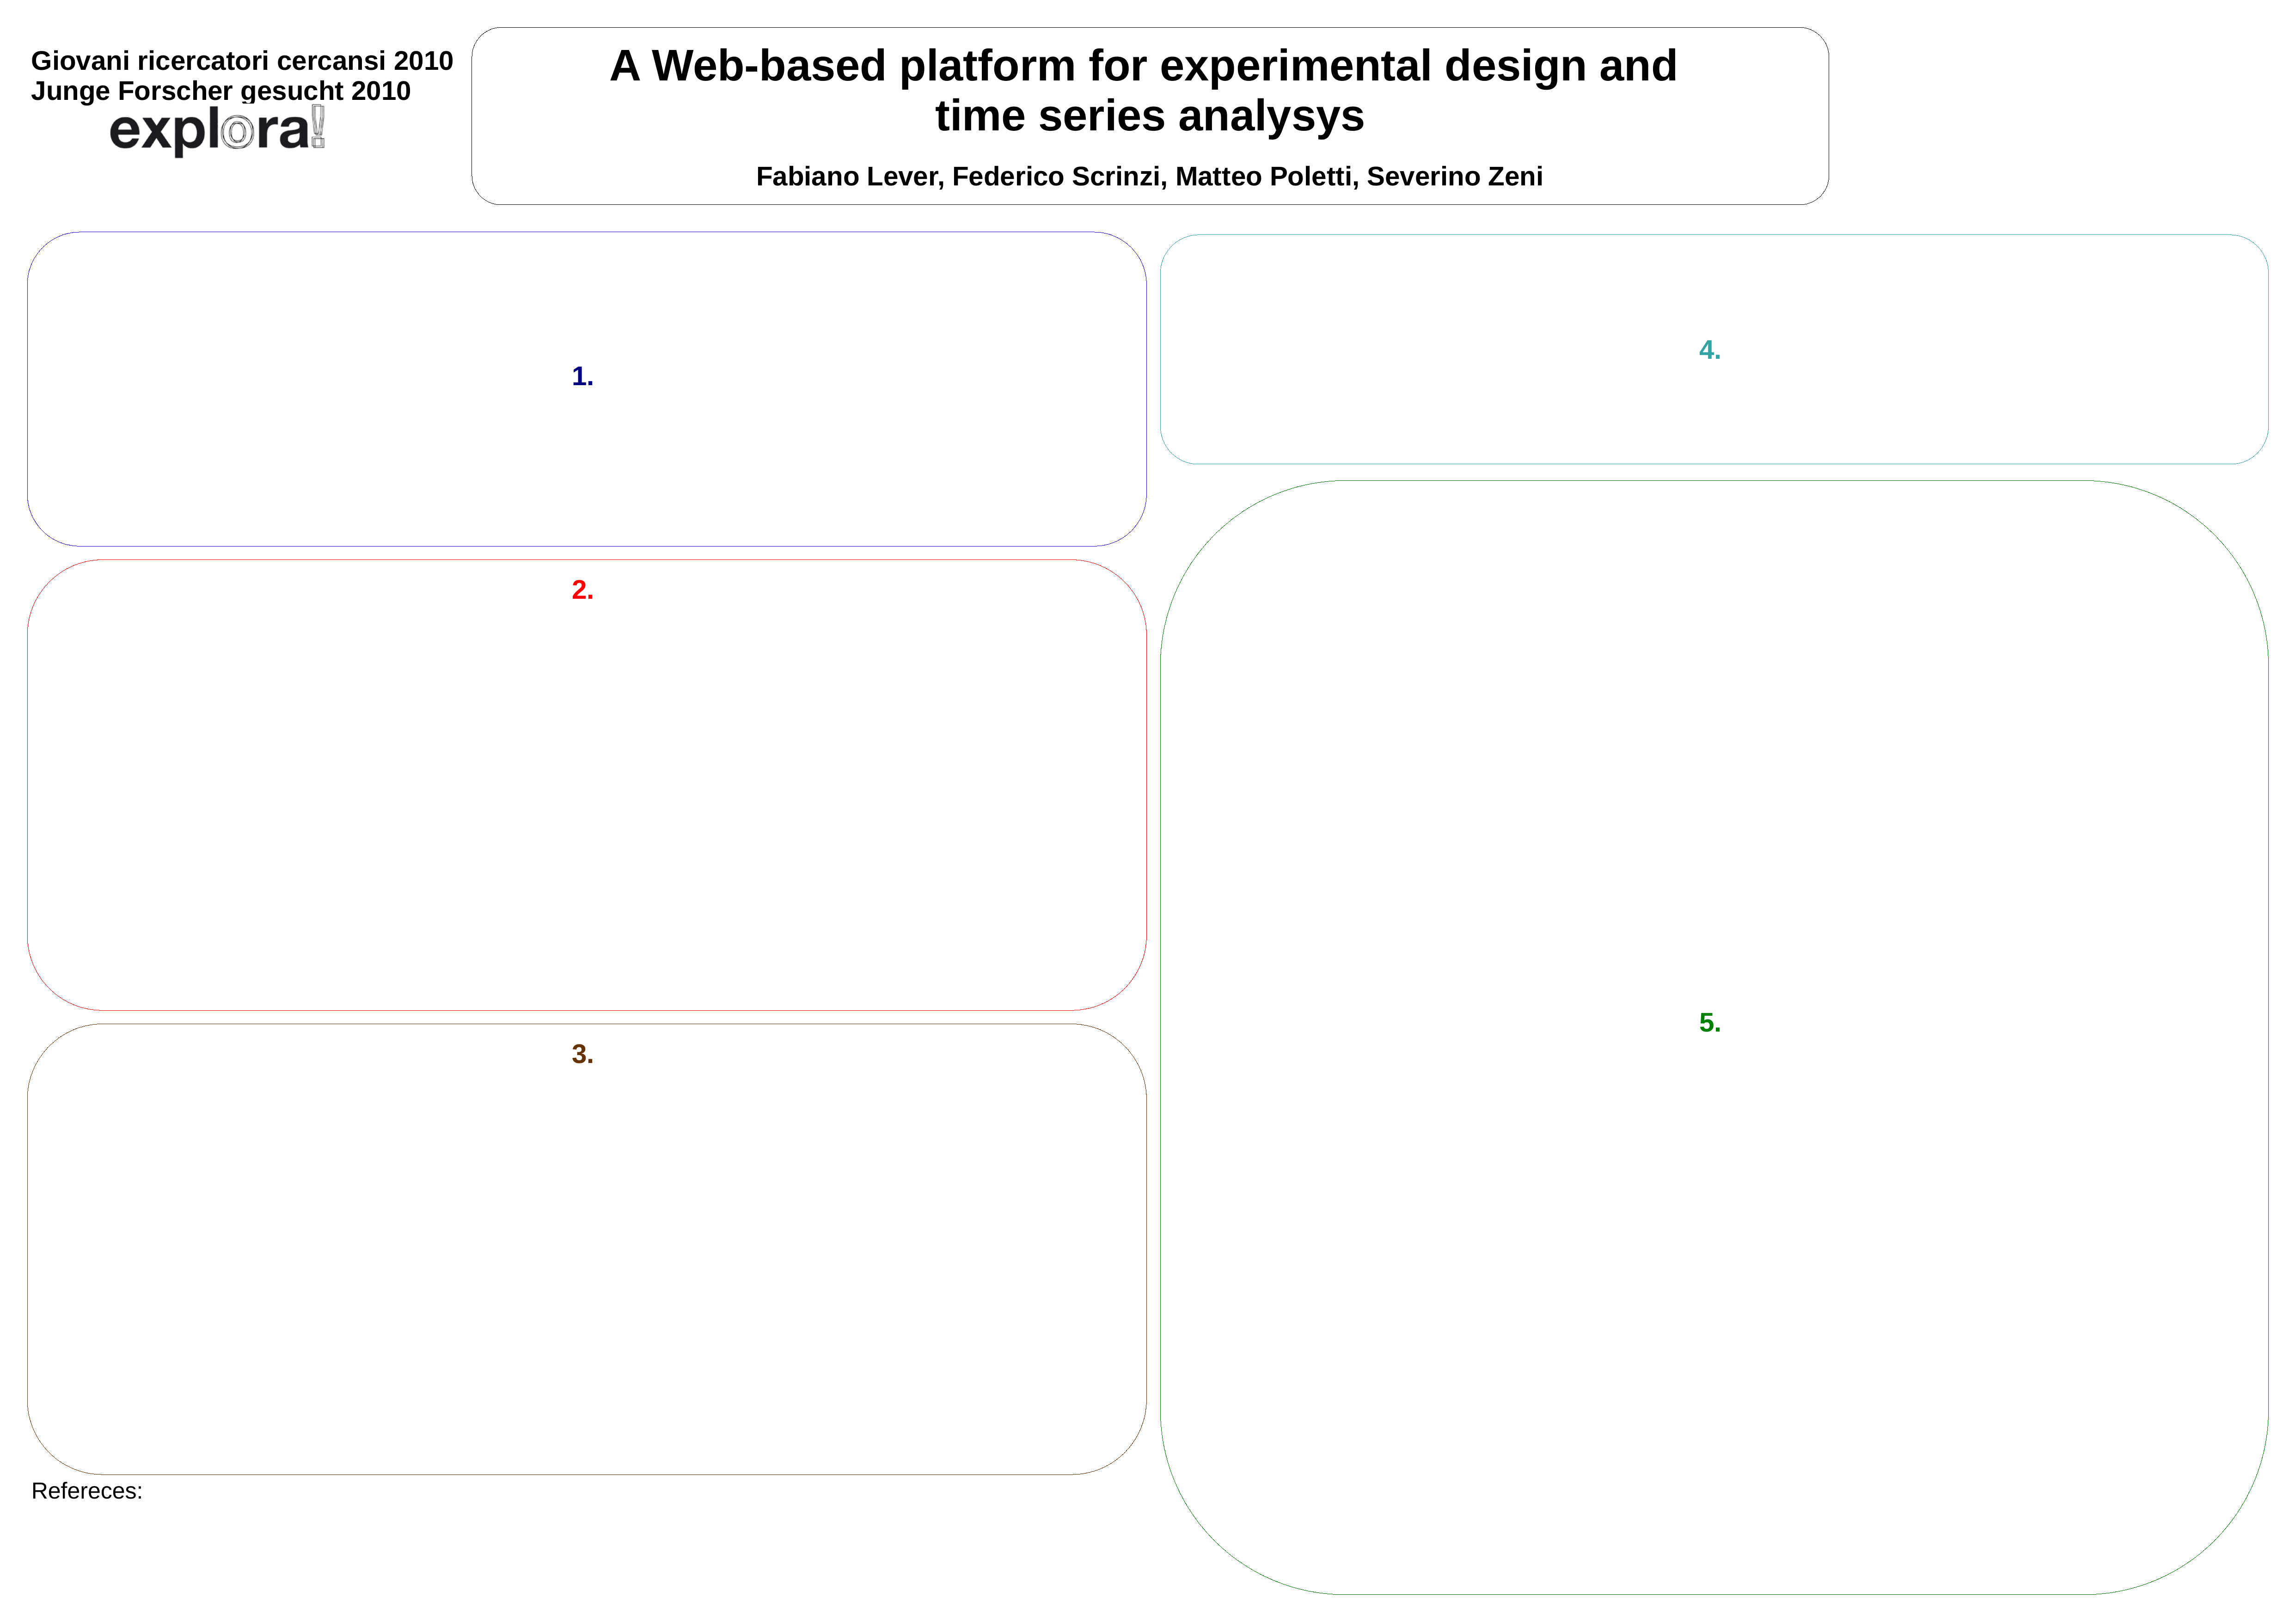

A Web-based platform for experimental design and
time series analysys
Fabiano Lever, Federico Scrinzi, Matteo Poletti, Severino Zeni
Giovani ricercatori cercansi 2010
Junge Forscher gesucht 2010
1.
4.
5.
2.
3.
Refereces: